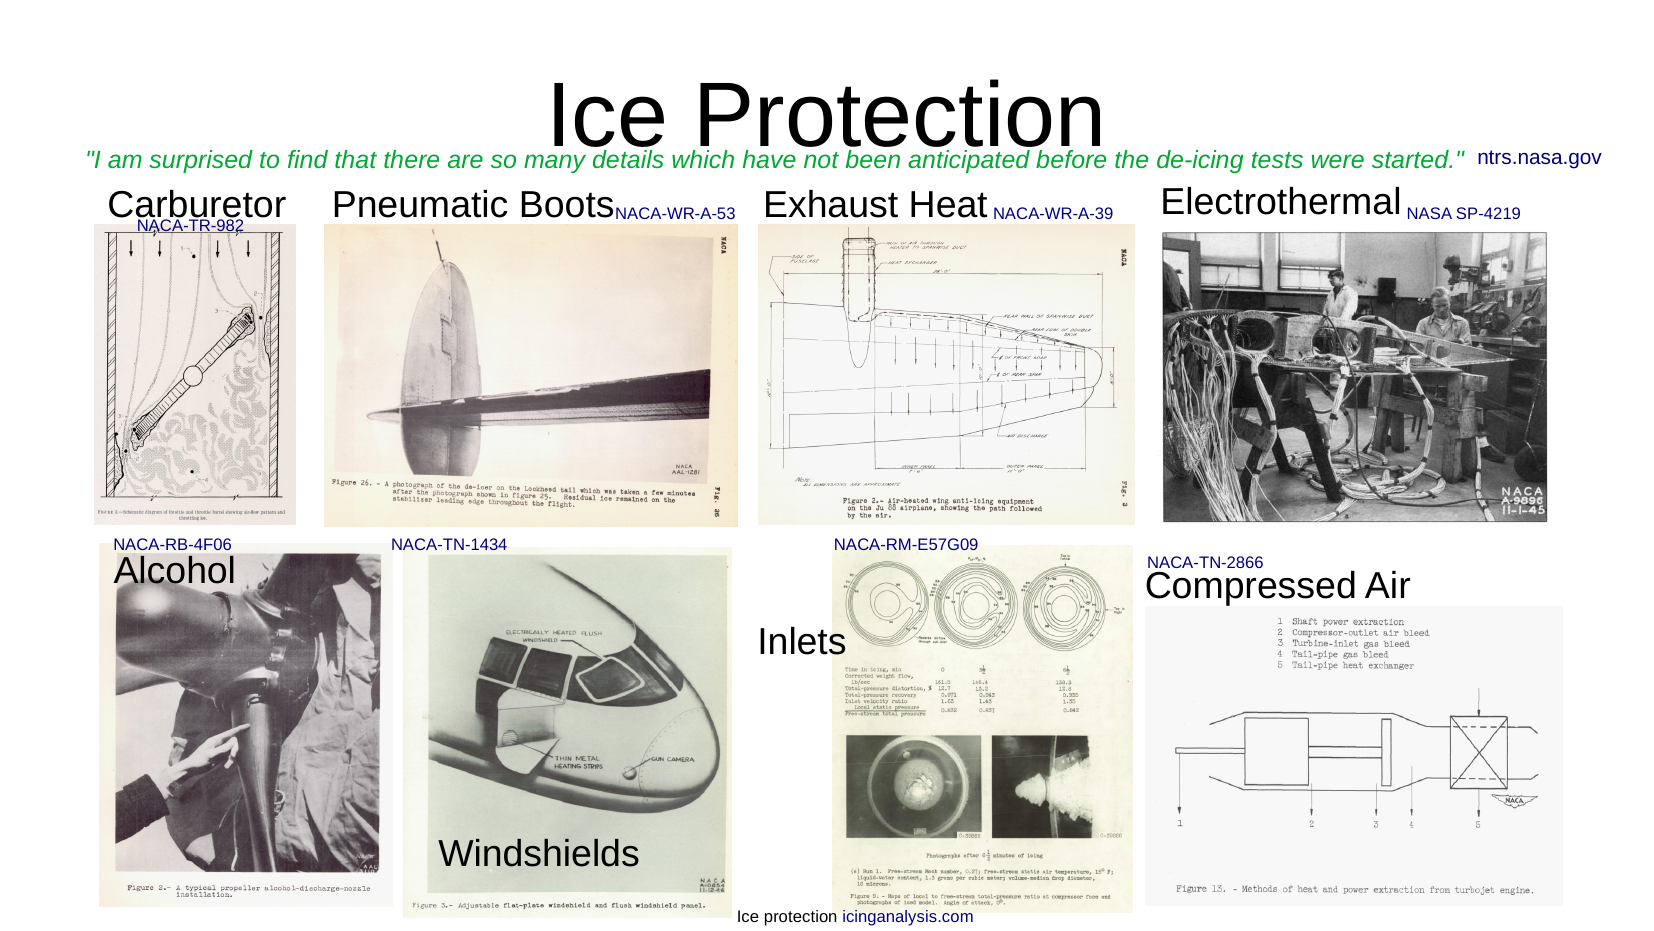

# Ice Protection
"I am surprised to find that there are so many details which have not been anticipated before the de-icing tests were started."
ntrs.nasa.gov
Electrothermal
Carburetor
Pneumatic Boots
Exhaust Heat
NACA-WR-A-53
NACA-WR-A-39
NASA SP-4219
NACA-TR-982
NACA-RB-4F06
NACA-TN-1434
NACA-RM-E57G09
Alcohol
NACA-TN-2866
Compressed Air
Inlets
Windshields
Ice protection icinganalysis.com